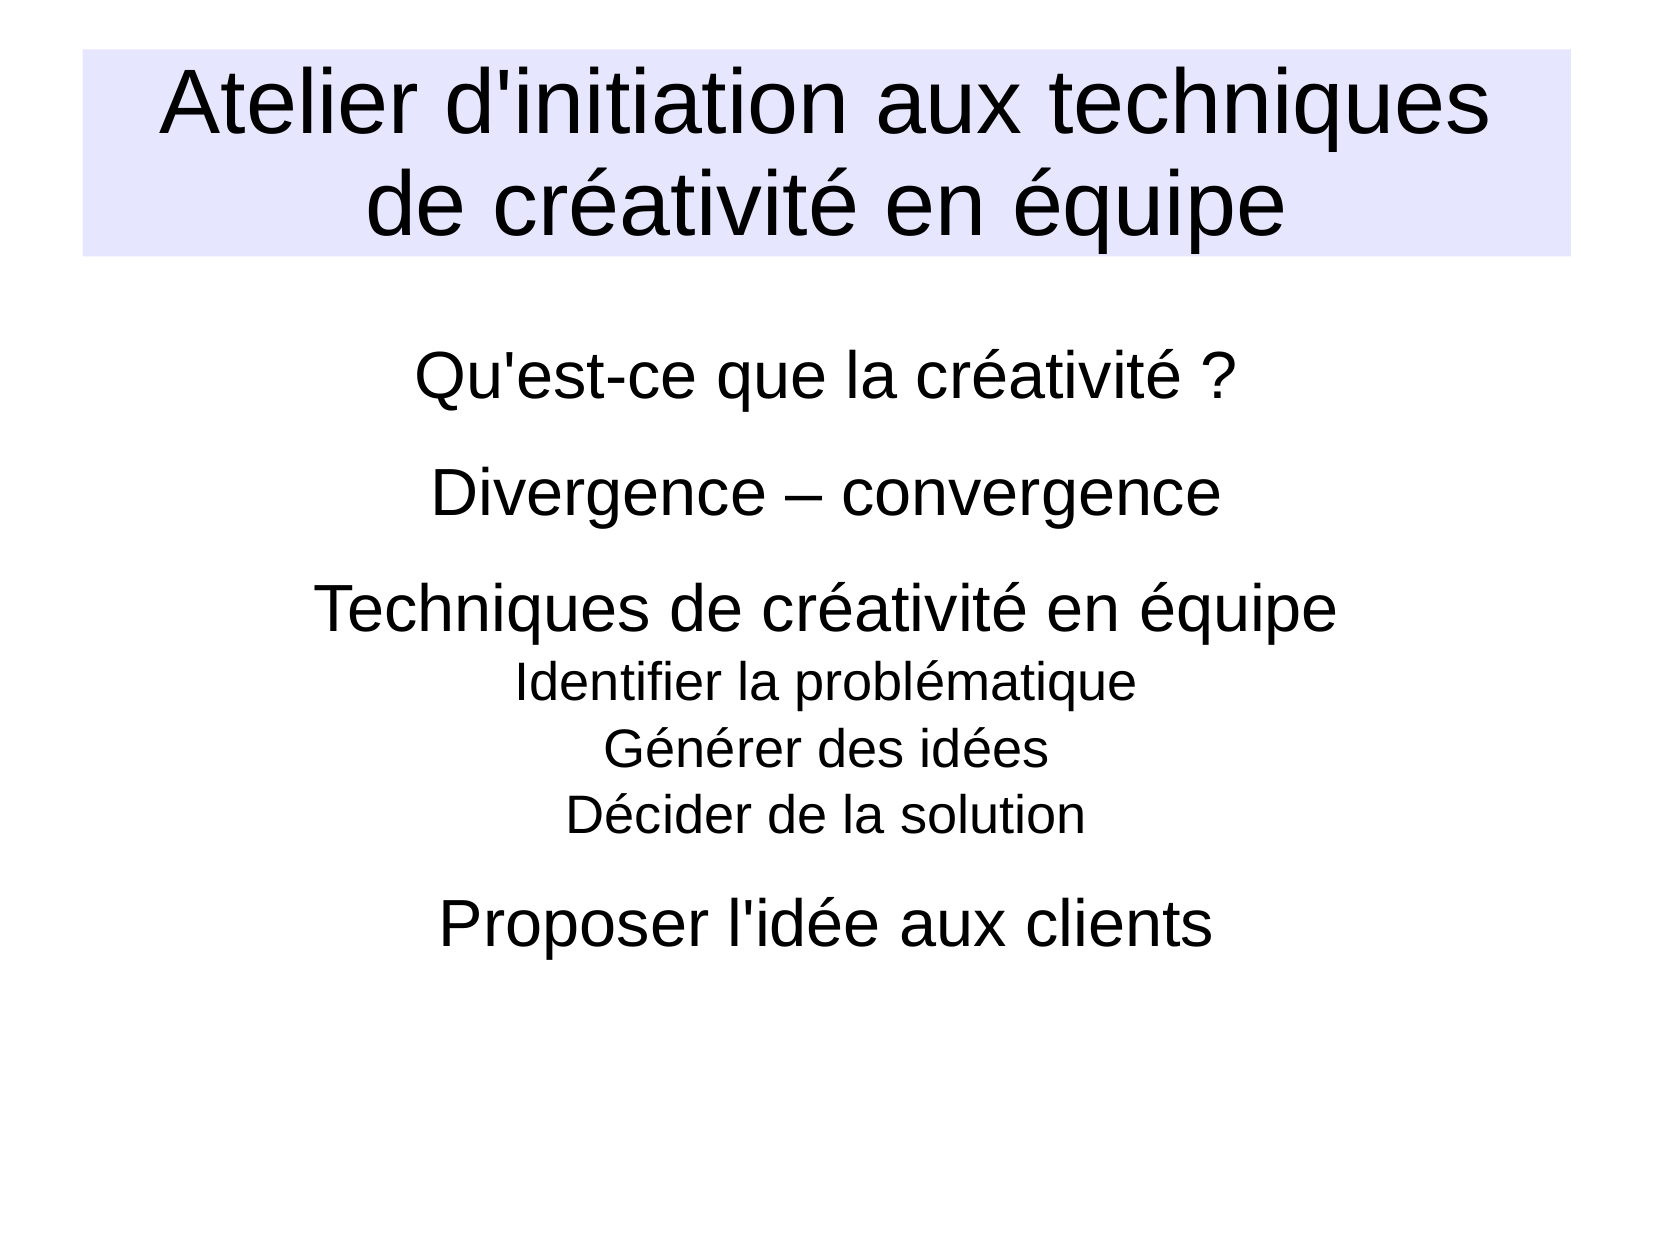

# Atelier d'initiation aux techniques de créativité en équipe
Qu'est-ce que la créativité ?
Divergence – convergence
Techniques de créativité en équipe
Identifier la problématique
Générer des idées
Décider de la solution
Proposer l'idée aux clients